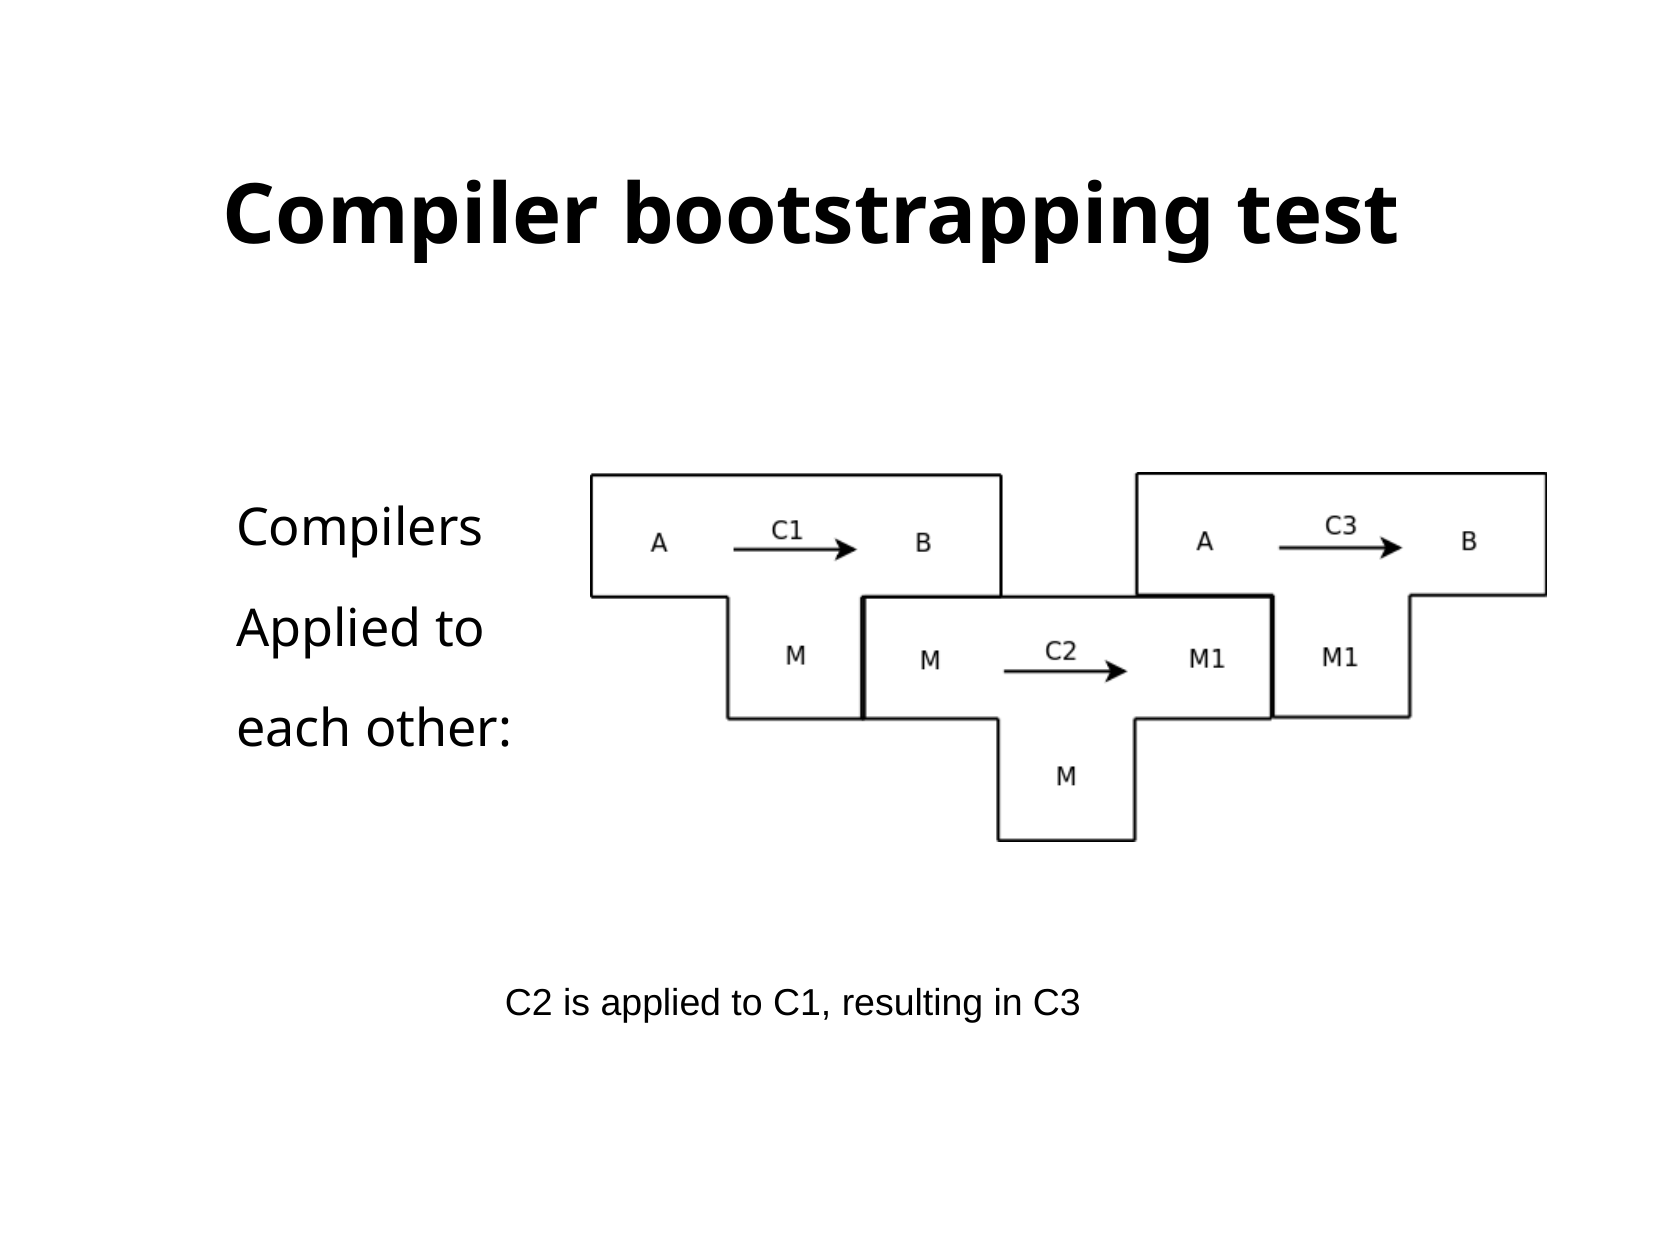

Compiler bootstrapping test
# Compilers
Applied to
each other:
C2 is applied to C1, resulting in C3